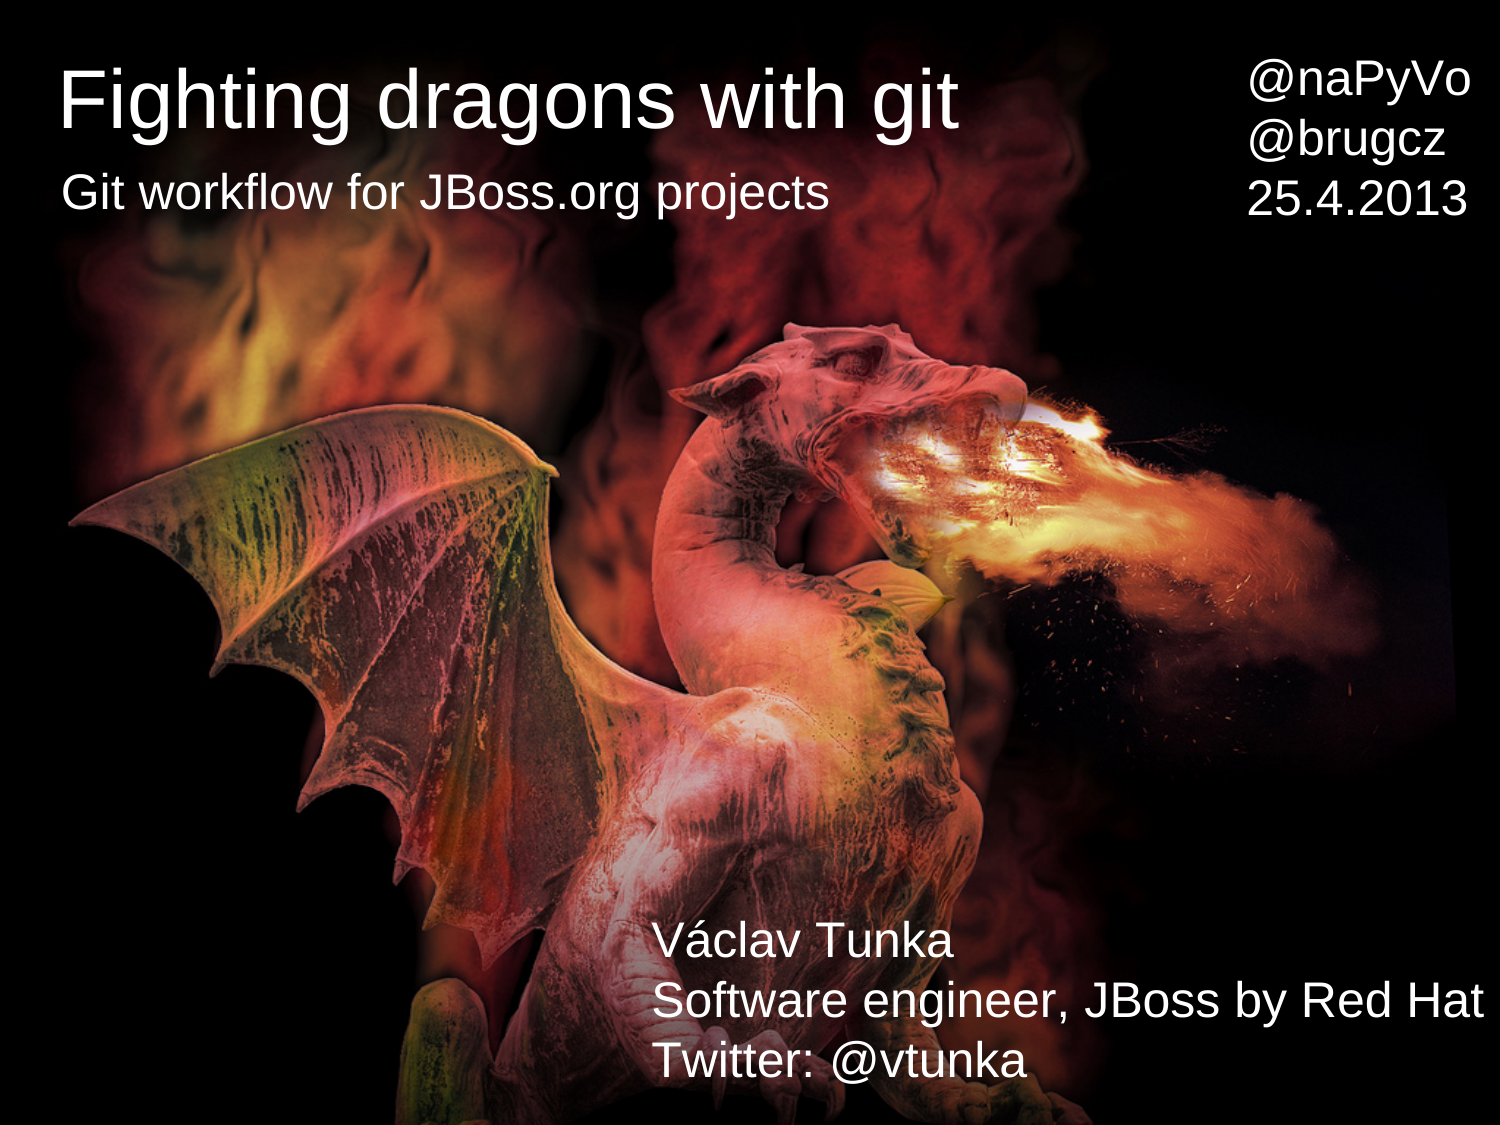

Fighting dragons with git
@naPyVo
@brugcz
25.4.2013
Git workflow for JBoss.org projects
Václav Tunka
Software engineer, JBoss by Red Hat
Twitter: @vtunka